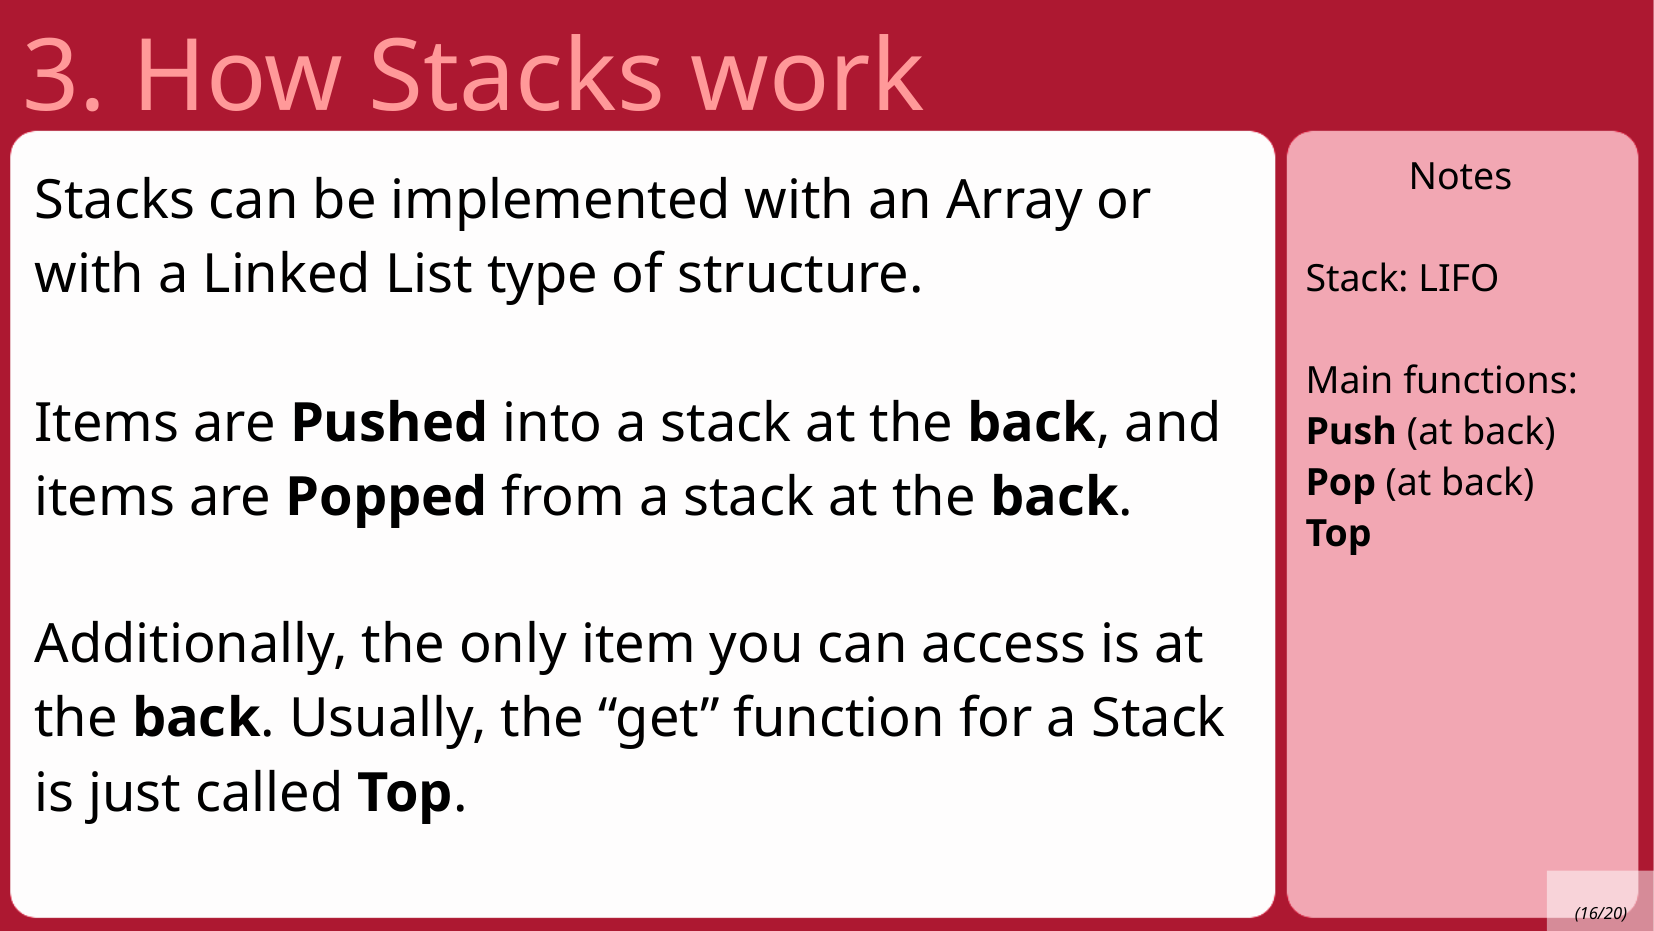

# 3. How Stacks work
Notes
Stack: LIFO
Main functions:
Push (at back)
Pop (at back)
Top
Stacks can be implemented with an Array or with a Linked List type of structure.
Items are Pushed into a stack at the back, and items are Popped from a stack at the back.
Additionally, the only item you can access is at the back. Usually, the “get” function for a Stack is just called Top.